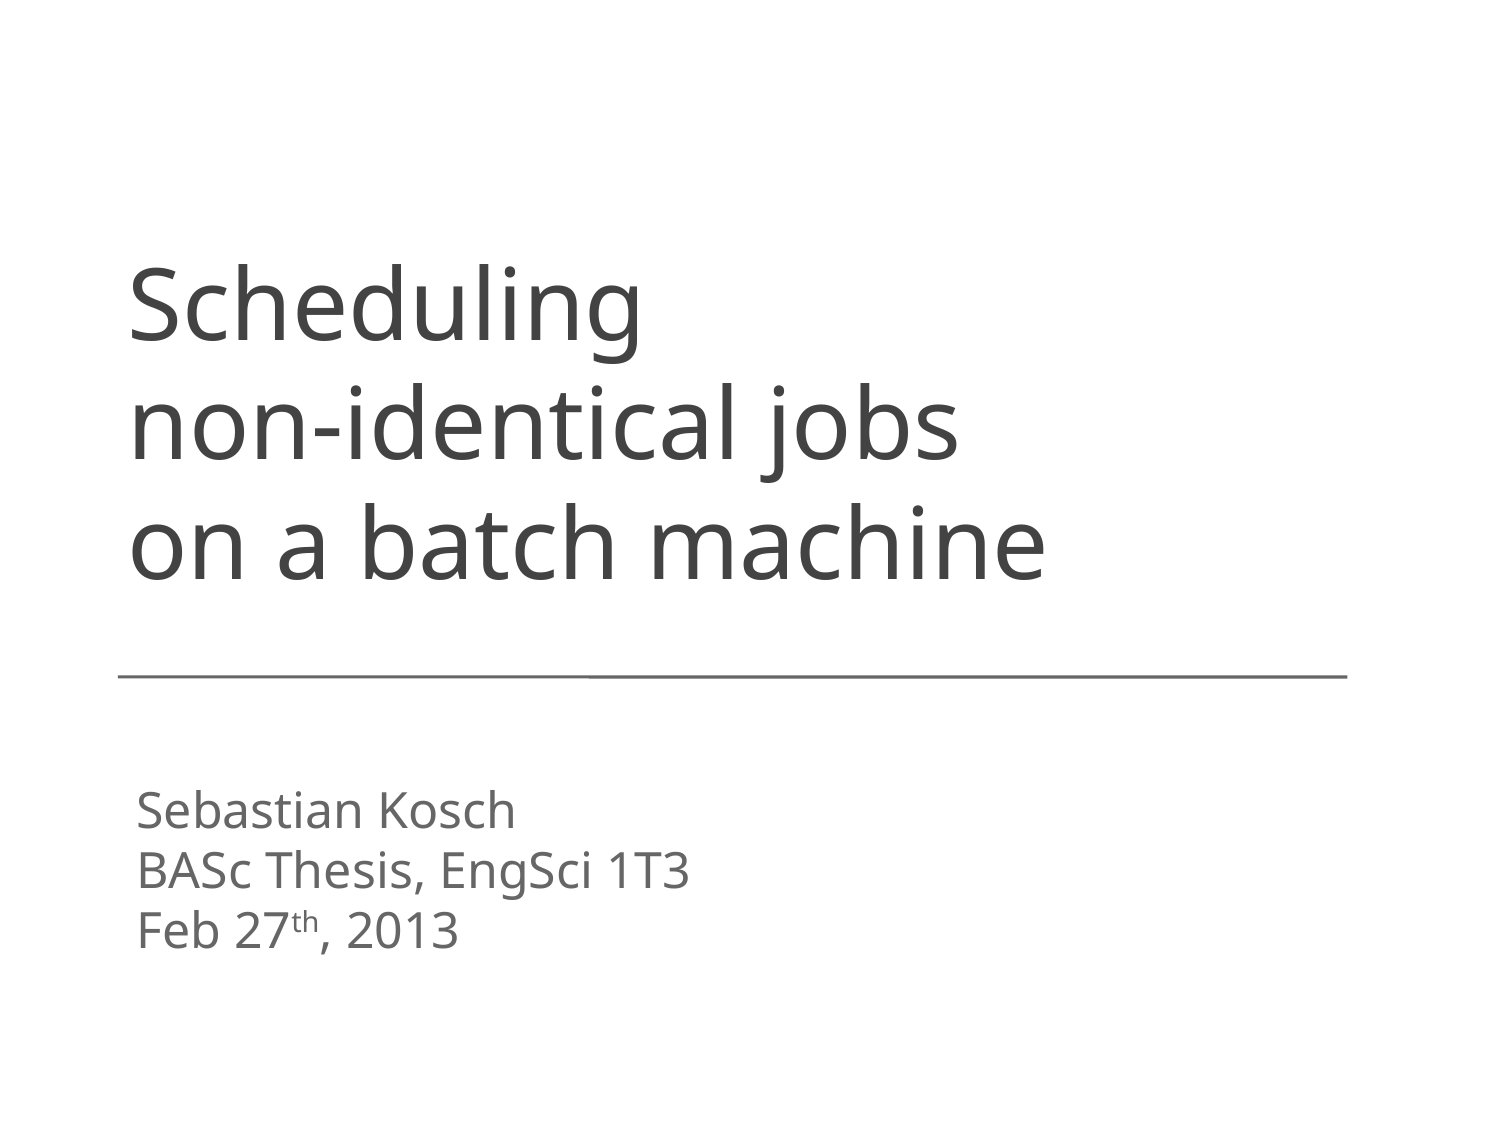

# Scheduling non-identical jobs on a batch machine
Sebastian Kosch
BASc Thesis, EngSci 1T3
Feb 27th, 2013